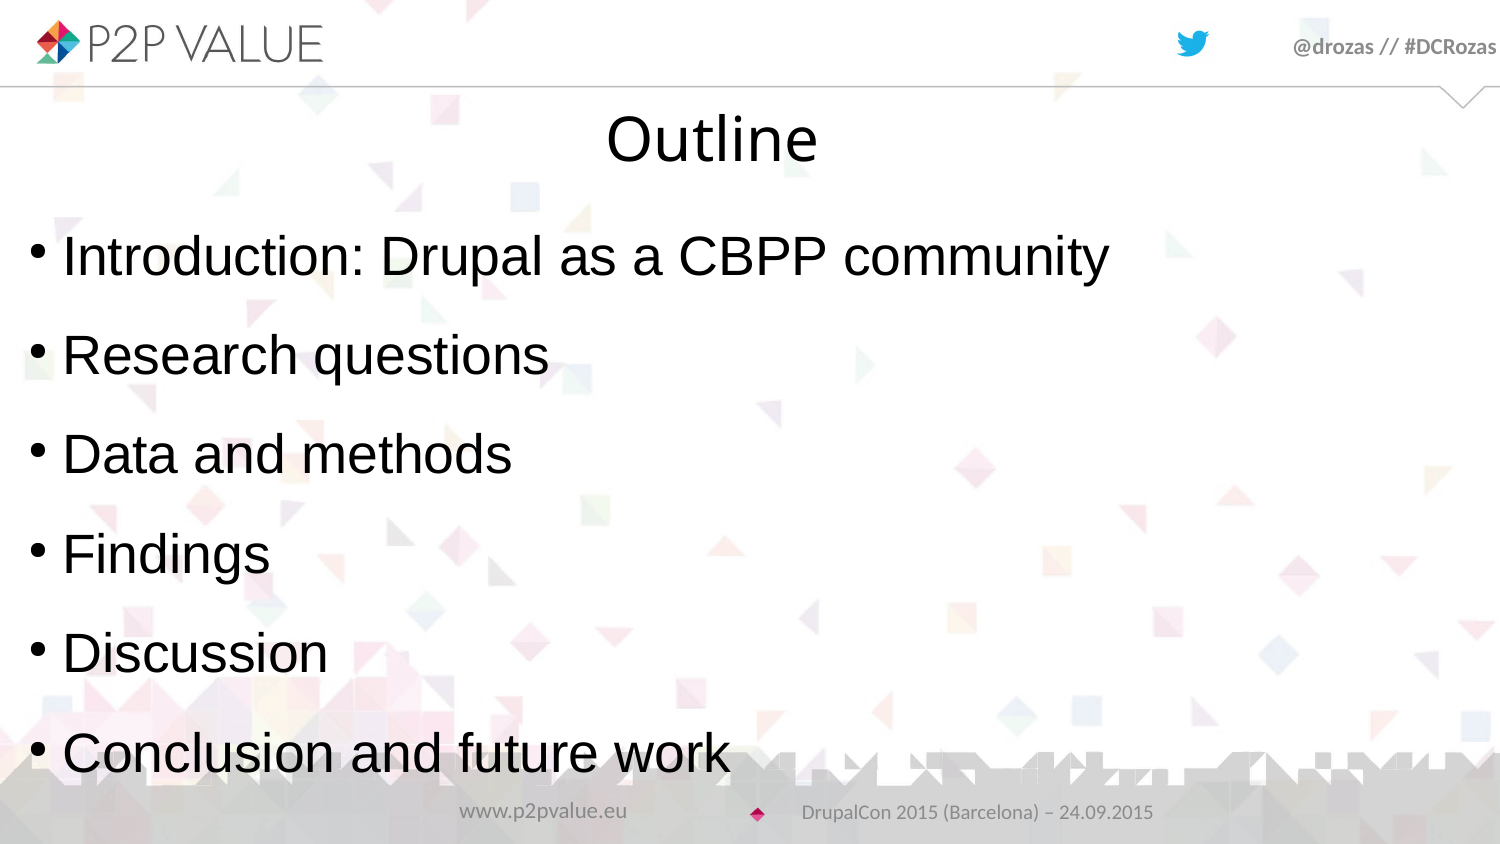

@drozas // #DCRozas
# Outline
Introduction: Drupal as a CBPP community
Research questions
Data and methods
Findings
Discussion
Conclusion and future work
DrupalCon 2015 (Barcelona) – 24.09.2015
www.p2pvalue.eu